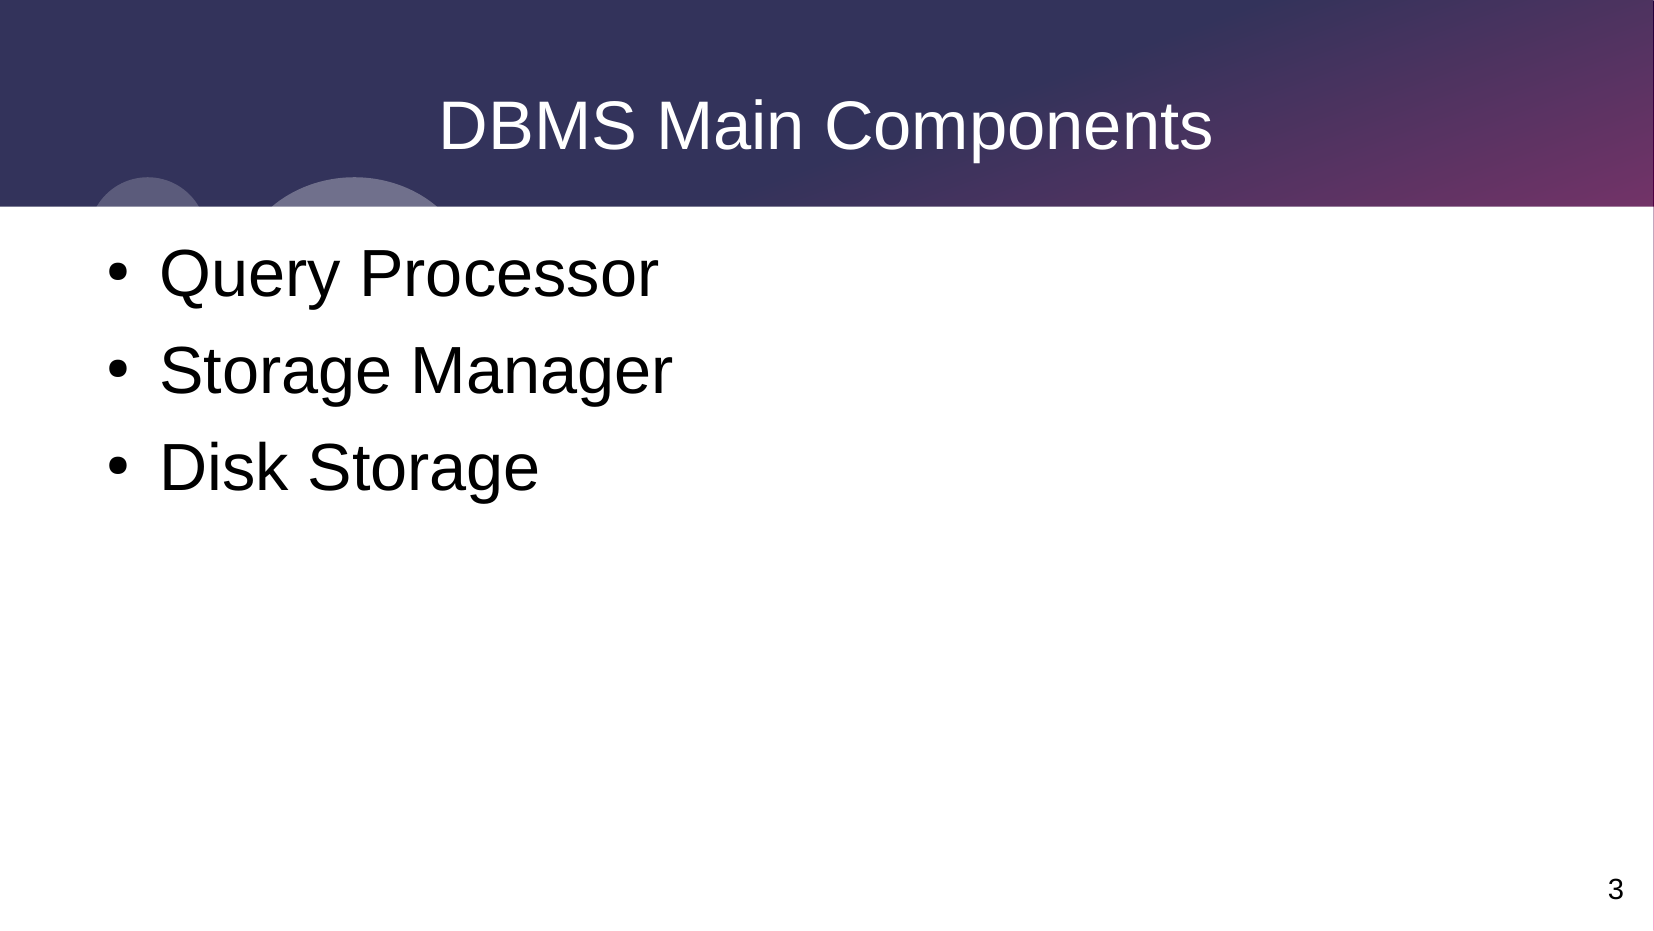

# DBMS Main Components
Query Processor
Storage Manager
Disk Storage